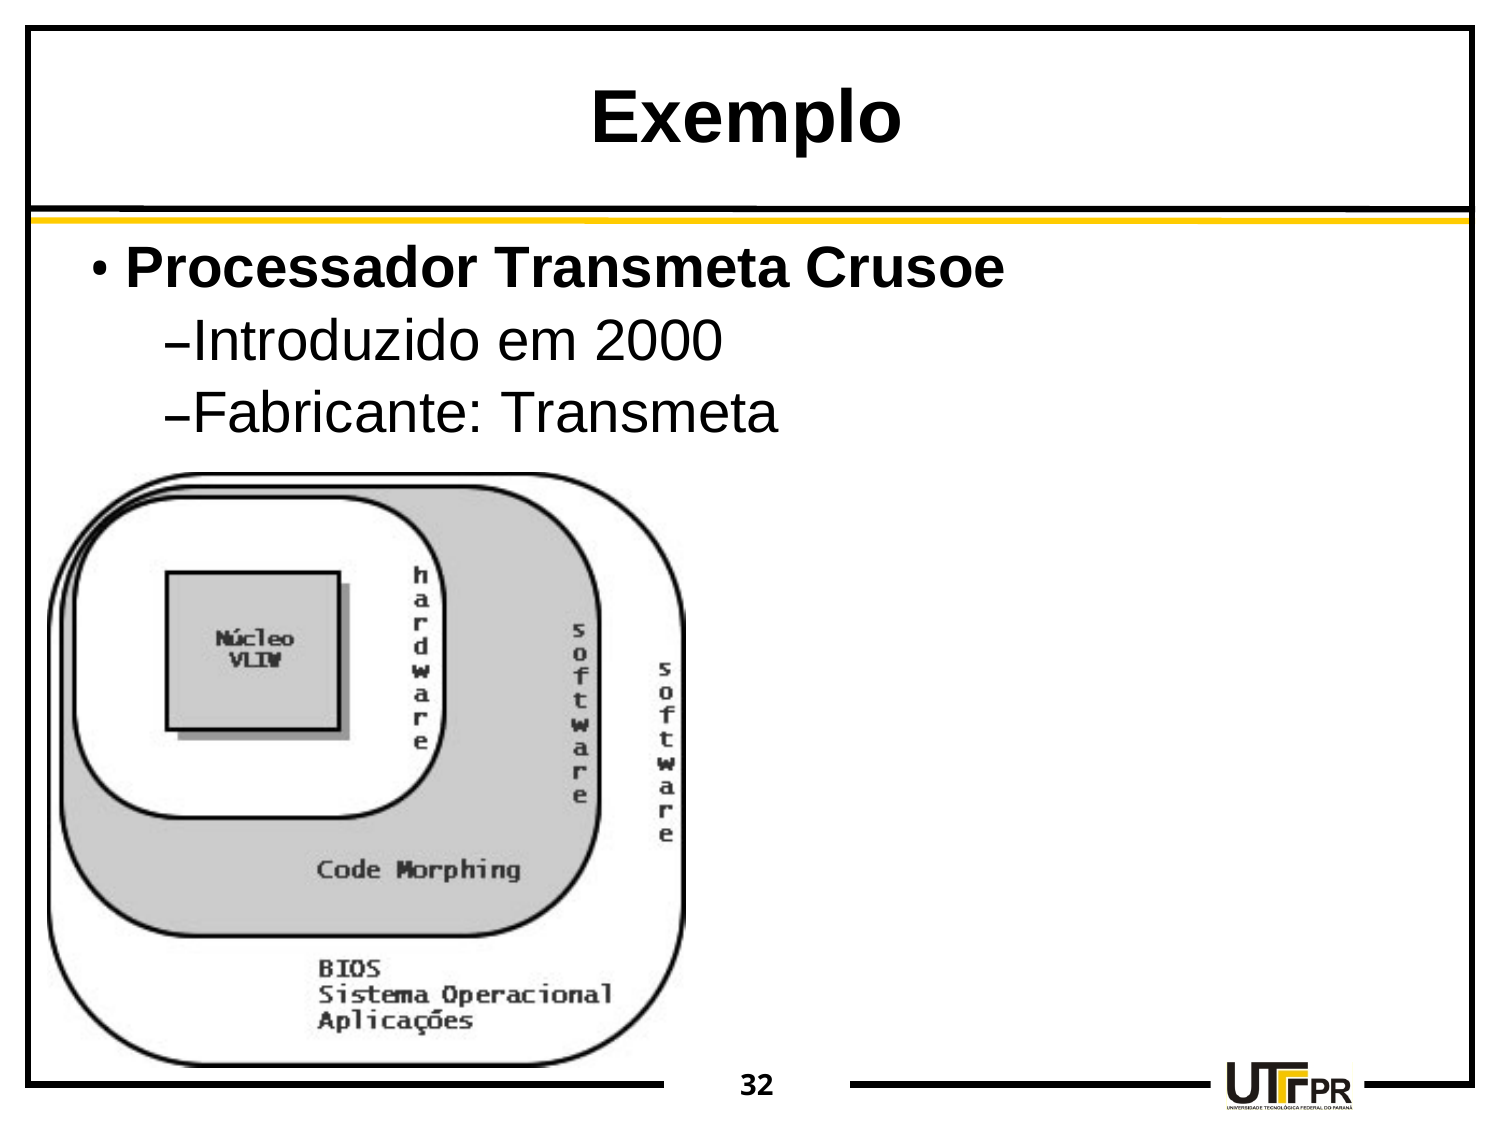

# Exemplo
Processador Transmeta Crusoe
Introduzido em 2000
Fabricante: Transmeta